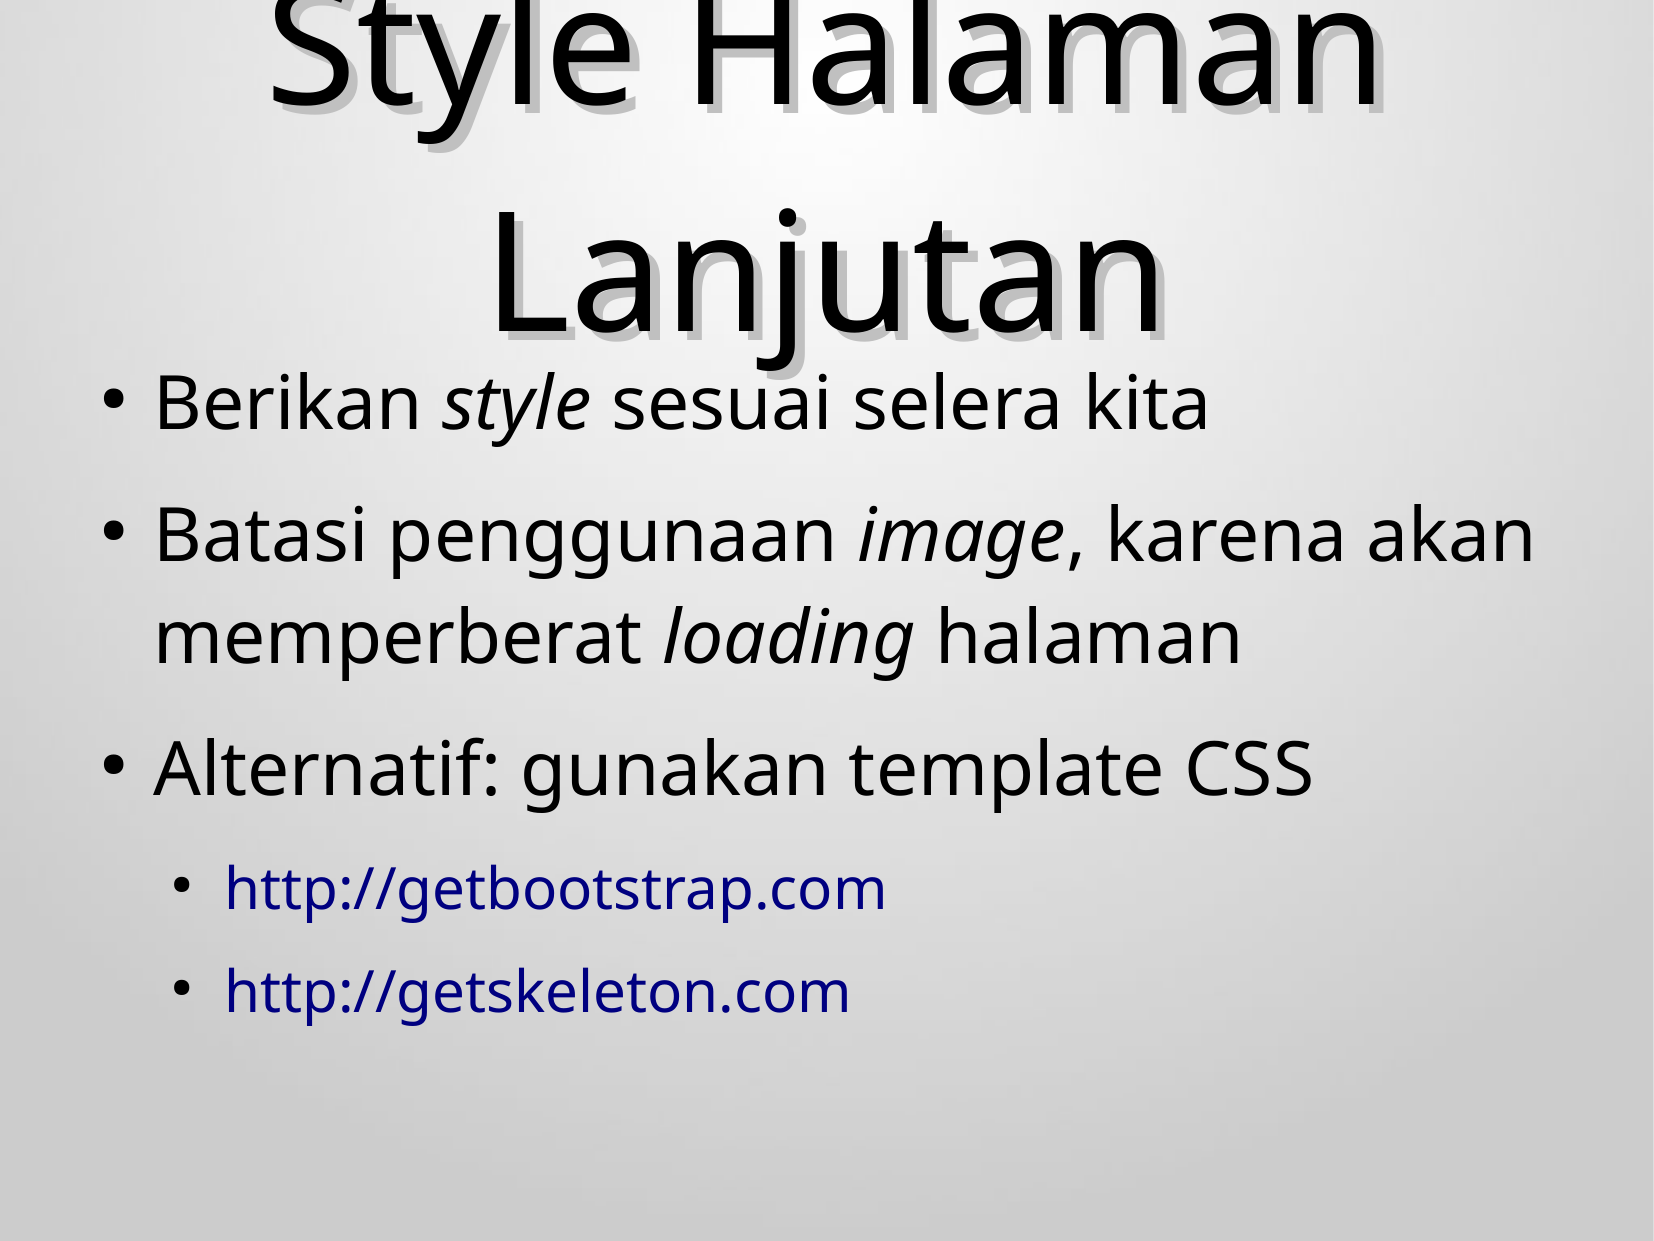

# Style Halaman Lanjutan
Berikan style sesuai selera kita
Batasi penggunaan image, karena akan memperberat loading halaman
Alternatif: gunakan template CSS
http://getbootstrap.com
http://getskeleton.com